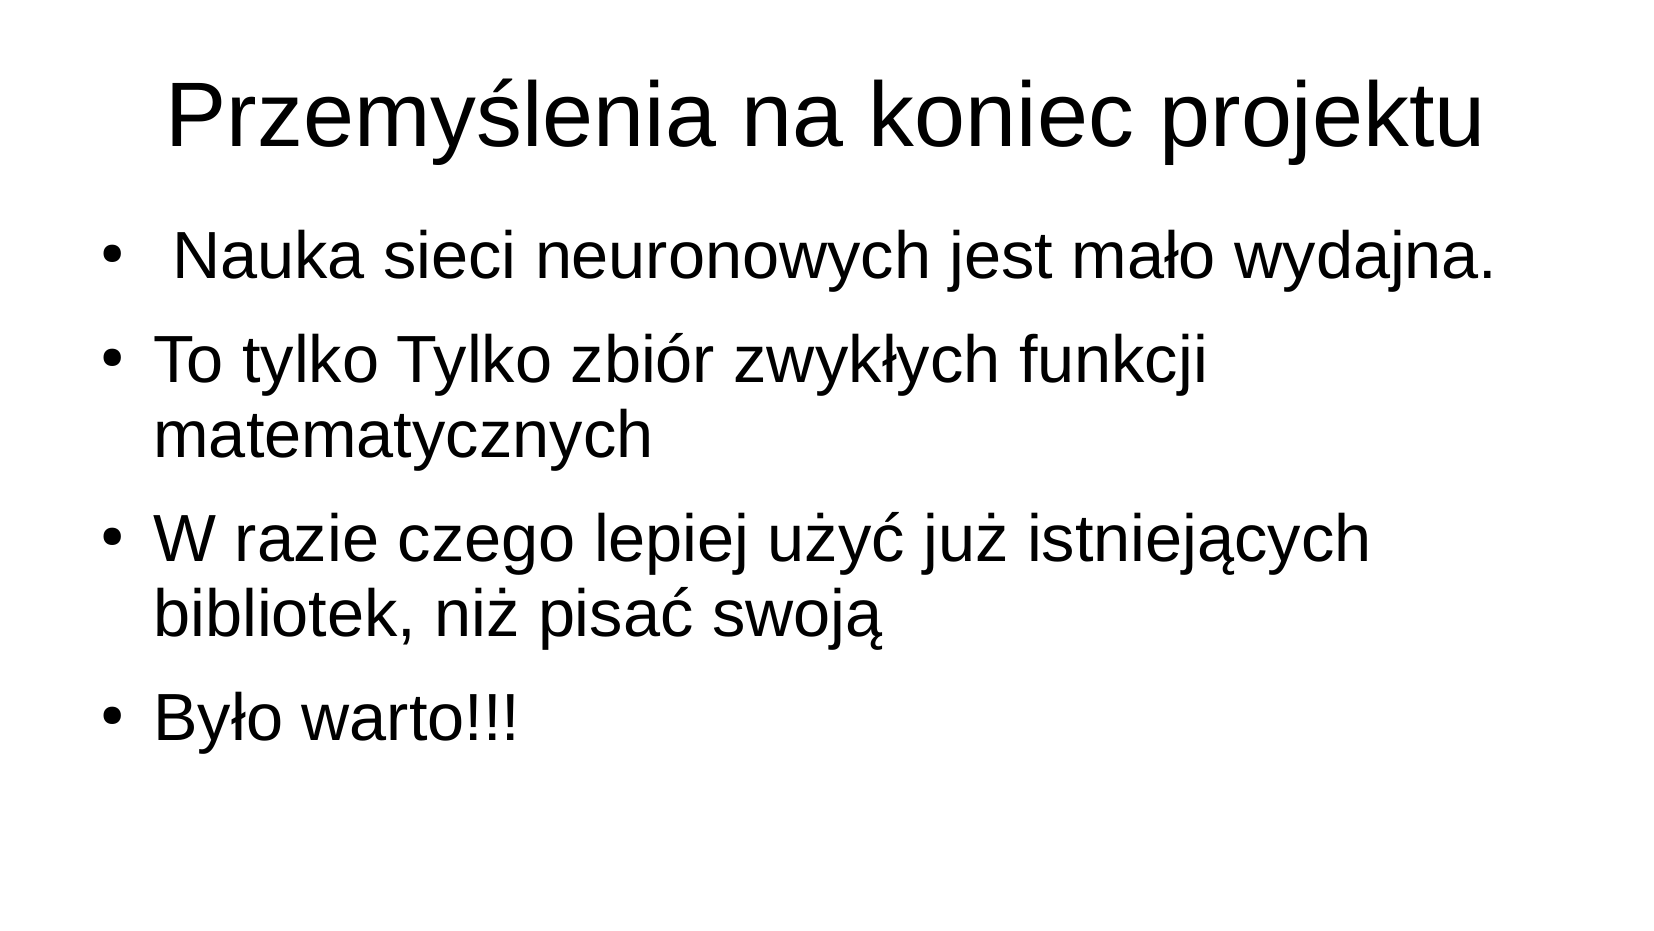

# Przemyślenia na koniec projektu
 Nauka sieci neuronowych jest mało wydajna.
To tylko Tylko zbiór zwykłych funkcji matematycznych
W razie czego lepiej użyć już istniejących bibliotek, niż pisać swoją
Było warto!!!